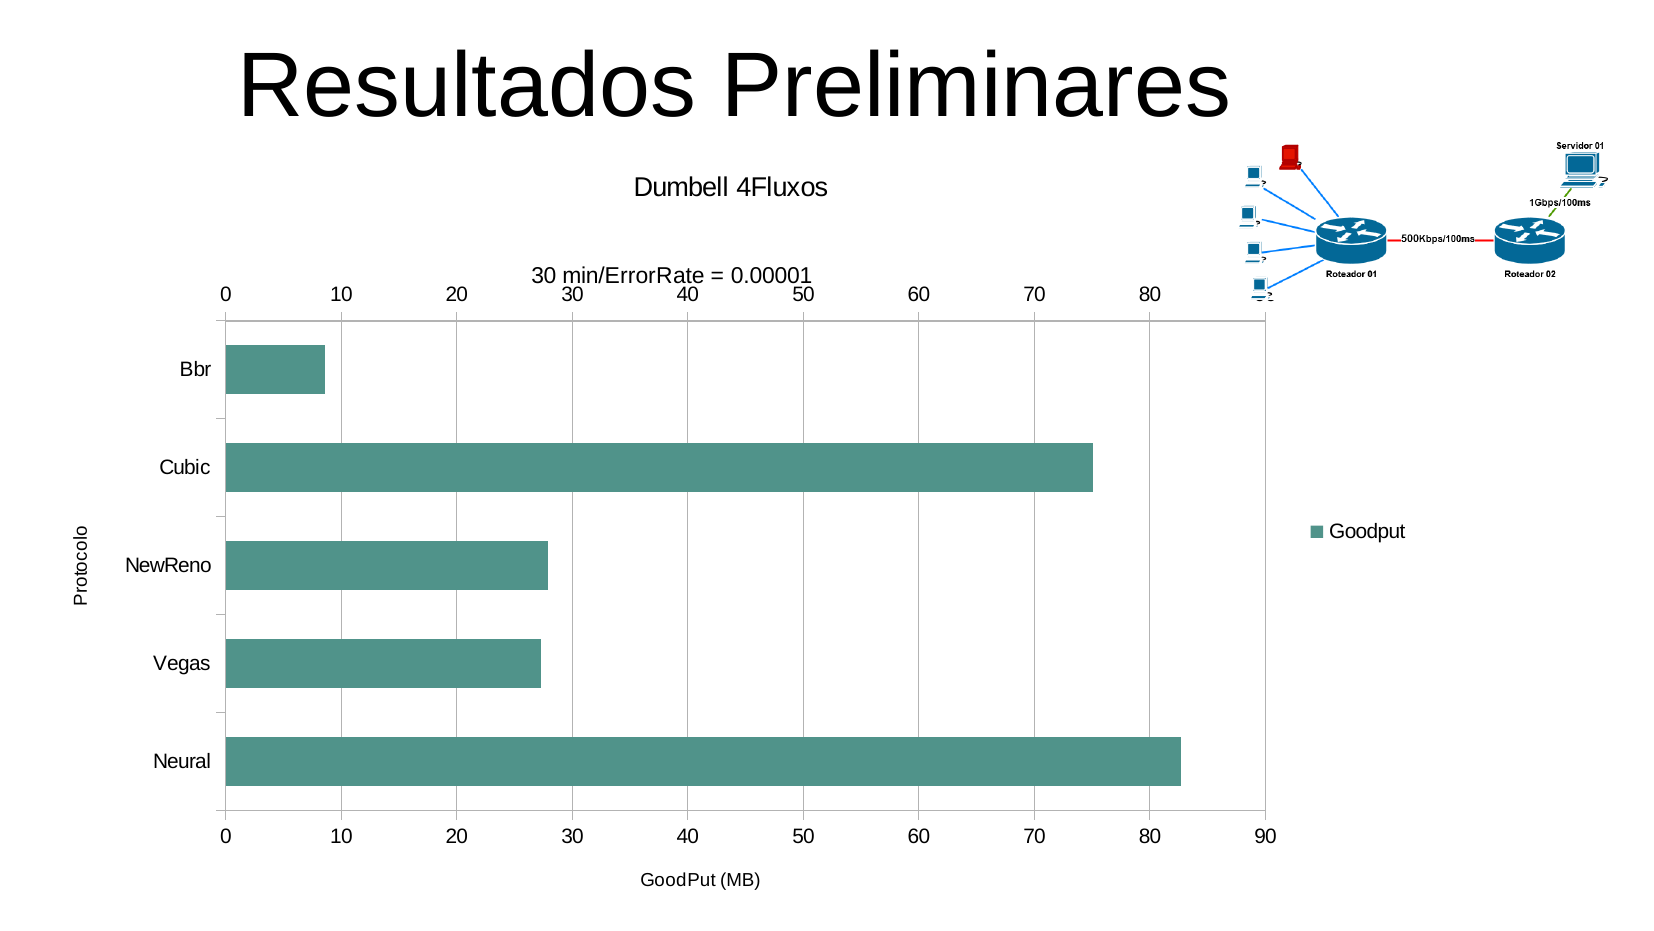

# Resultados Preliminares
### Chart: Dumbell 4Fluxos
30 min/ErrorRate = 0.00001
| Category | Goodput |
|---|---|
| Neural | 82.7116889953613 |
| Vegas | 27.2692337036133 |
| NewReno | 27.9253234863281 |
| Cubic | 75.1055221557617 |
| Bbr | 8.61032867431641 |